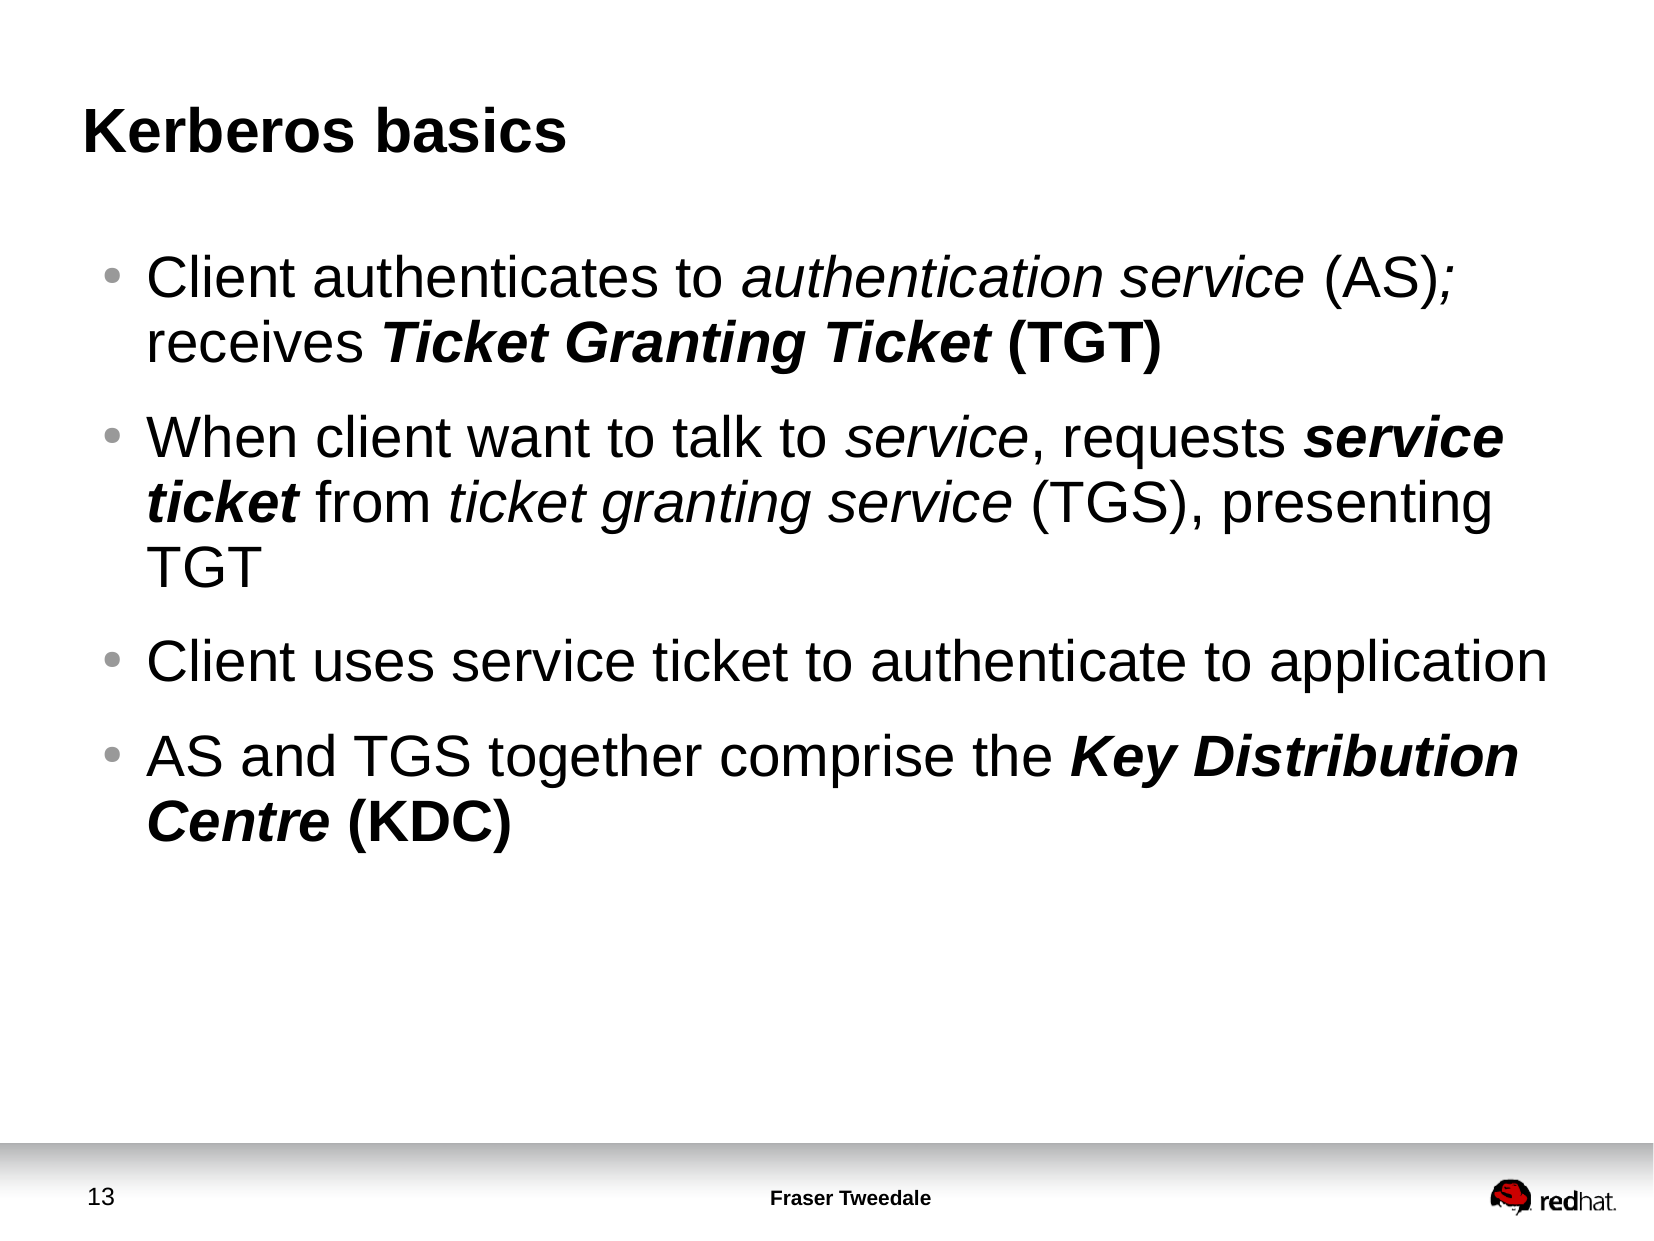

# Kerberos basics
Client authenticates to authentication service (AS); receives Ticket Granting Ticket (TGT)
When client want to talk to service, requests service ticket from ticket granting service (TGS), presenting TGT
Client uses service ticket to authenticate to application
AS and TGS together comprise the Key Distribution Centre (KDC)